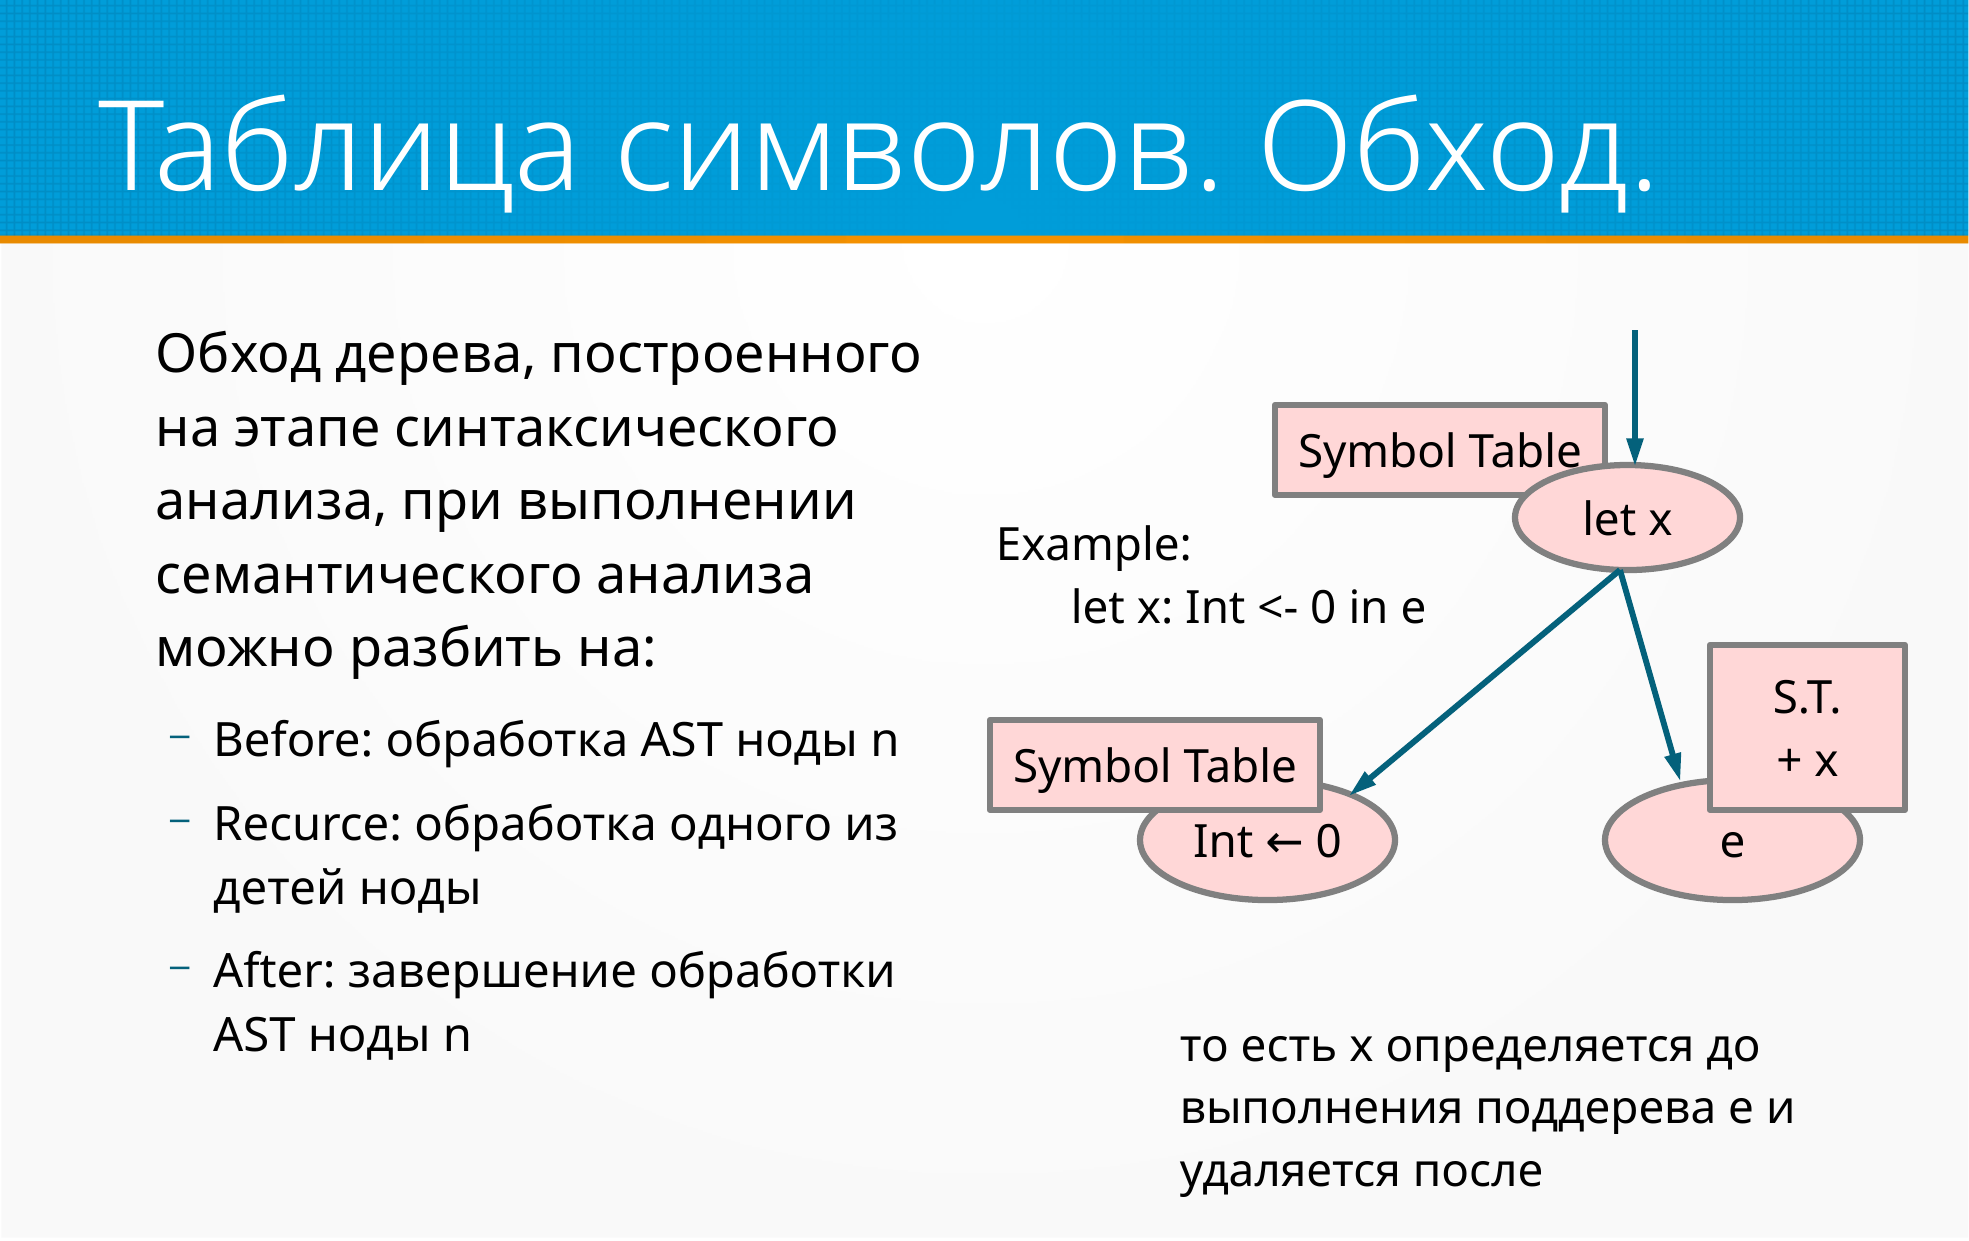

# Таблица символов. Обход.
Обход дерева, построенного на этапе синтаксического анализа, при выполнении семантического анализа можно разбить на:
Before: обработка AST ноды n
Recurce: обработка одного из детей ноды
After: завершение обработки AST ноды n
Symbol Table
let x
Example:
	let x: Int <- 0 in e
S.T.
+ x
Symbol Table
Int ← 0
e
то есть x определяется до
выполнения поддерева e и
удаляется после